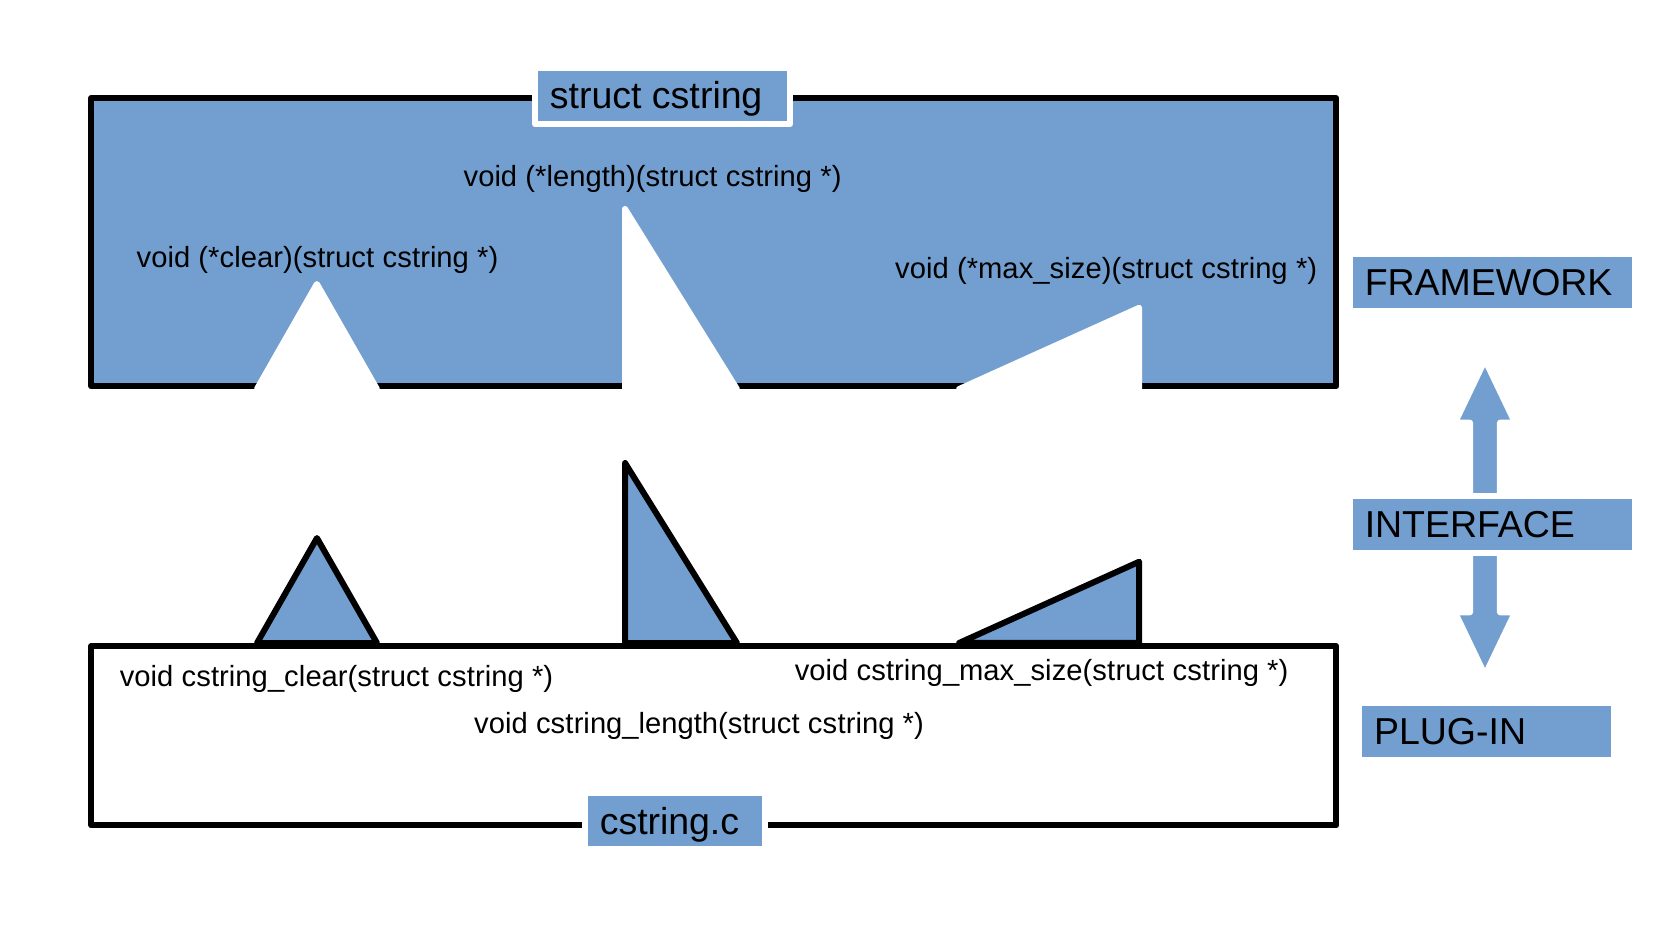

struct cstring
void (*length)(struct cstring *)
void (*clear)(struct cstring *)
void (*max_size)(struct cstring *)
FRAMEWORK
INTERFACE
void cstring_max_size(struct cstring *)
void cstring_clear(struct cstring *)
void cstring_length(struct cstring *)
PLUG-IN
cstring.c